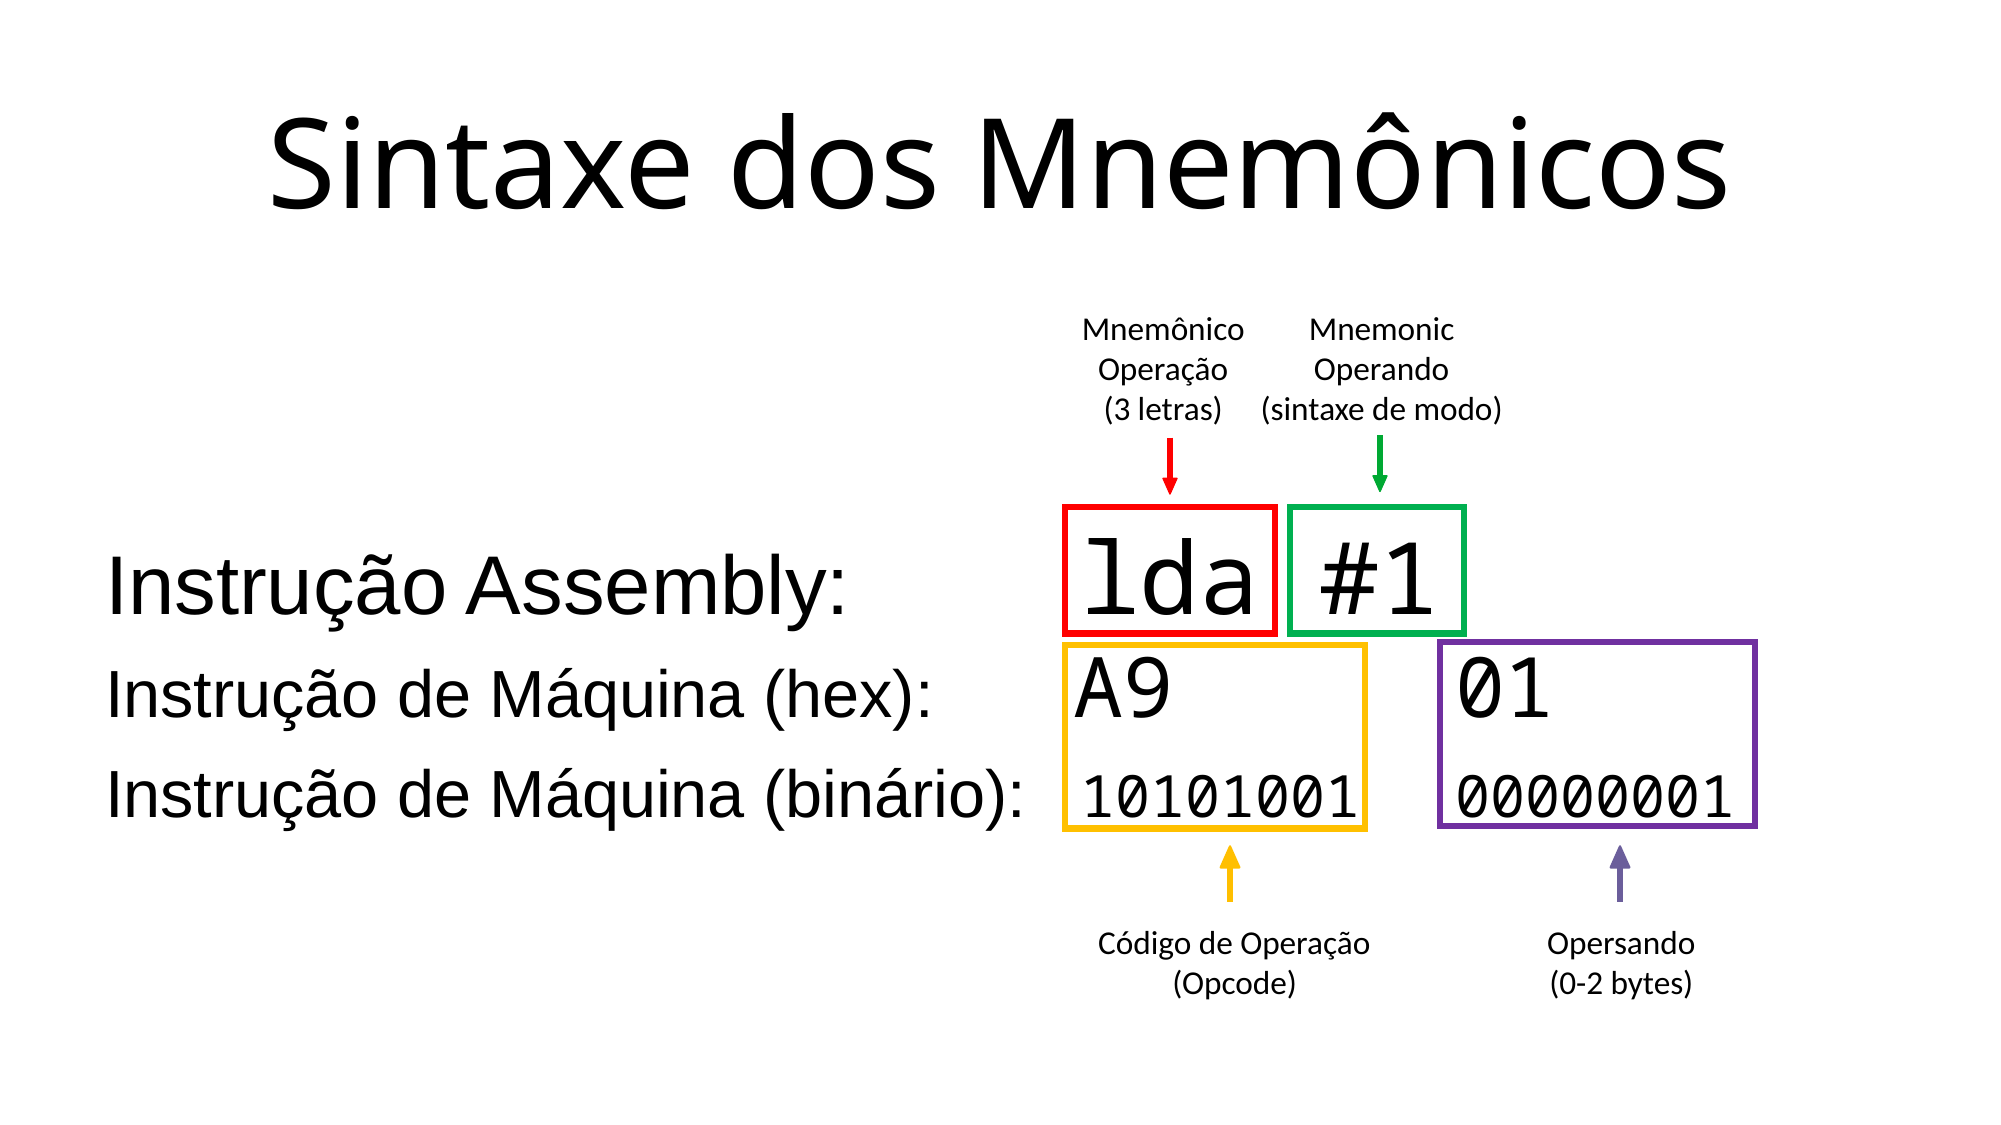

# Sintaxe dos Mnemônicos
Mnemônico
Operação
(3 letras)
Mnemonic
Operando
(sintaxe de modo)
Instrução Assembly: 		 	lda #1
Instrução de Máquina (hex): A9 				01
Instrução de Máquina (binário):	10101001		00000001
Código de Operação
(Opcode)
Opersando
(0-2 bytes)